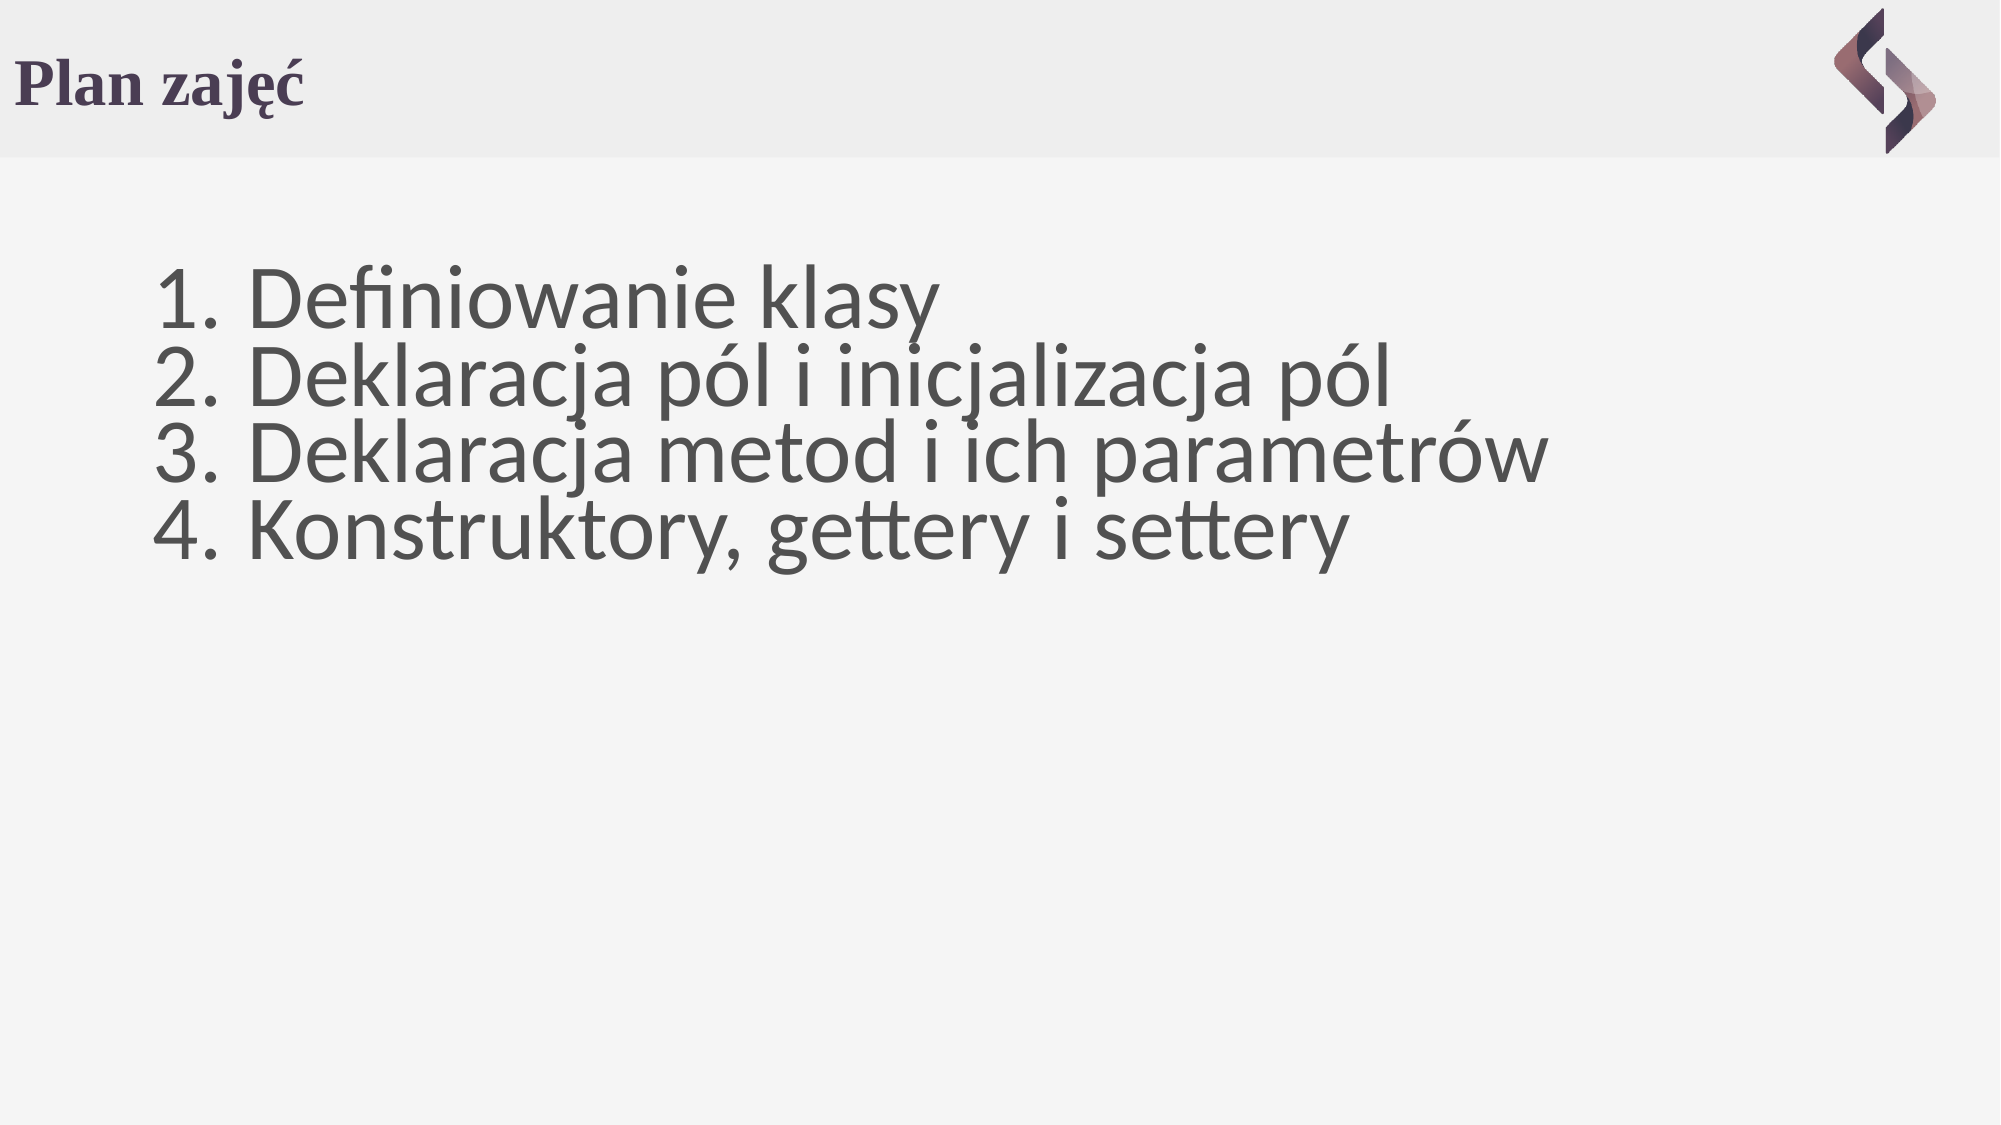

Plan zajęć
 Definiowanie klasy
 Deklaracja pól i inicjalizacja pól
 Deklaracja metod i ich parametrów
 Konstruktory, gettery i settery